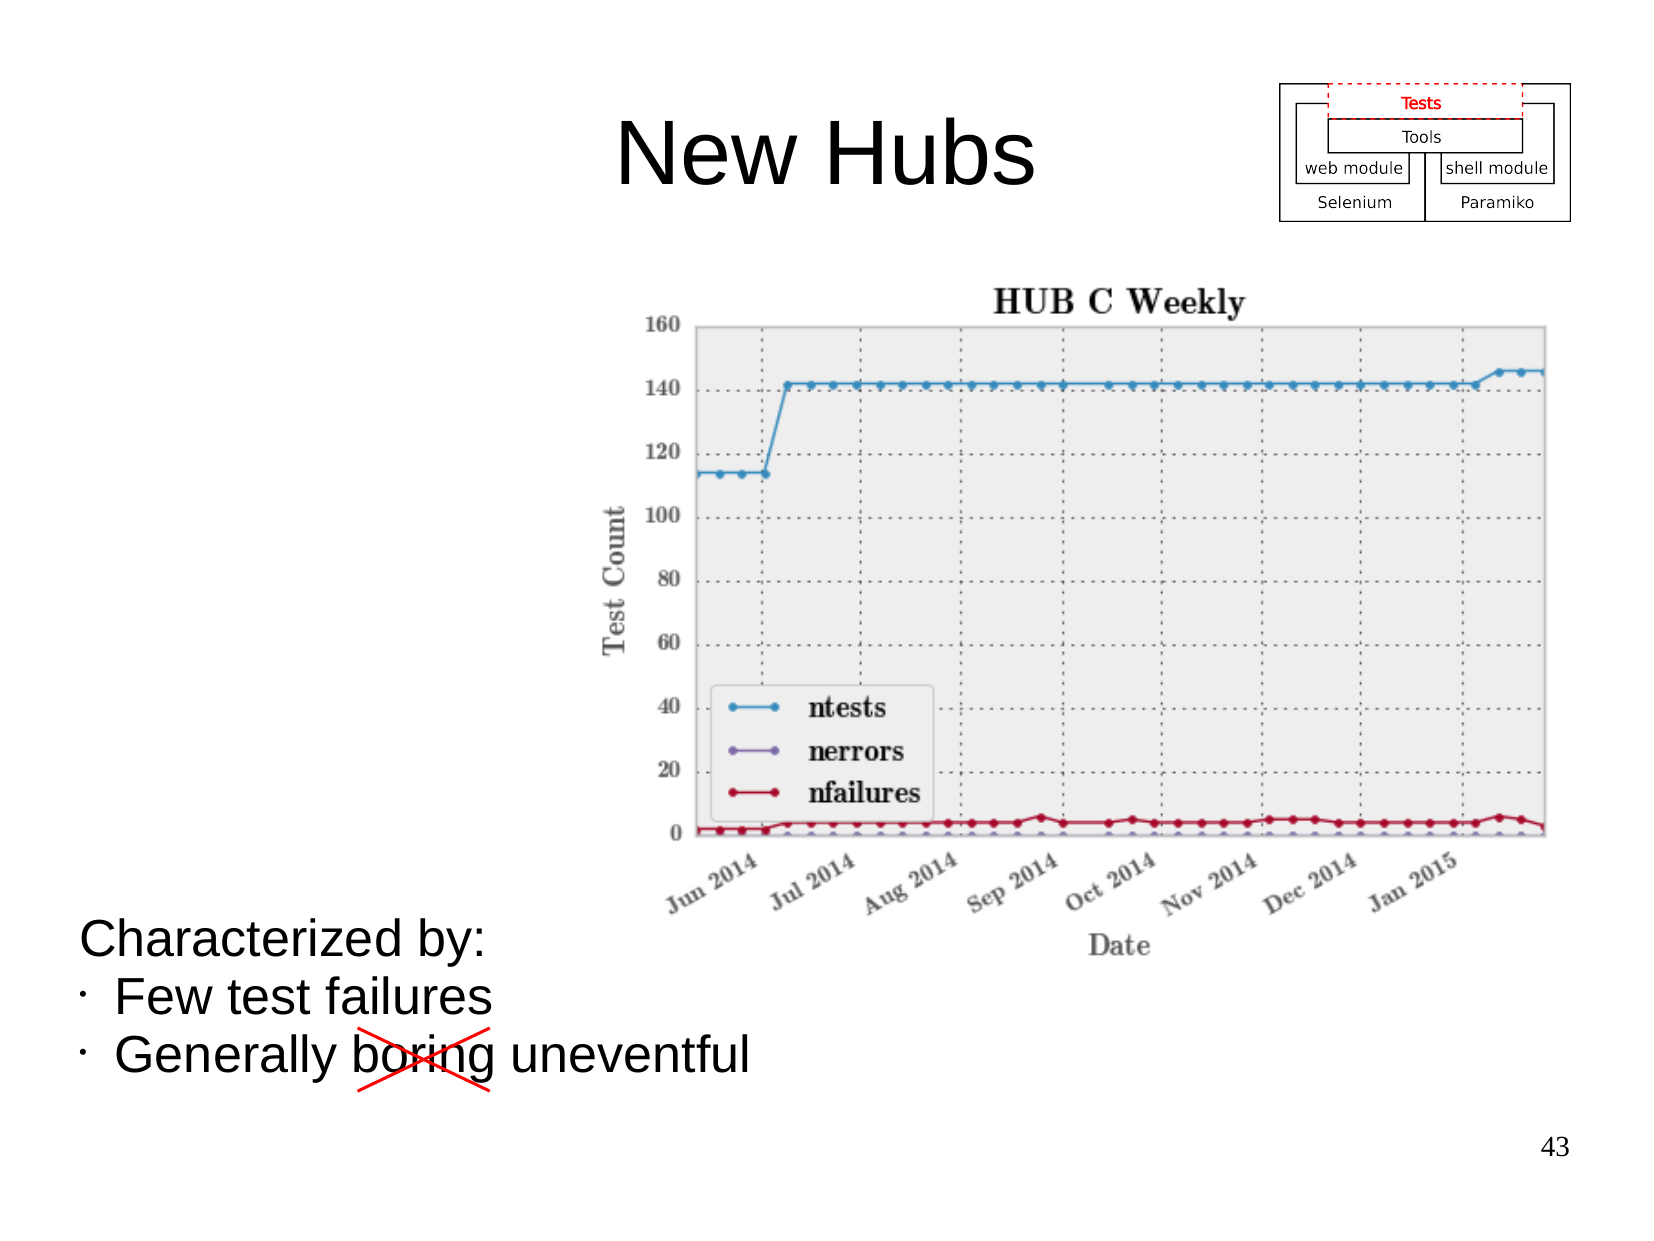

# New Hubs
Characterized by:
Few test failures
Generally boring uneventful
43